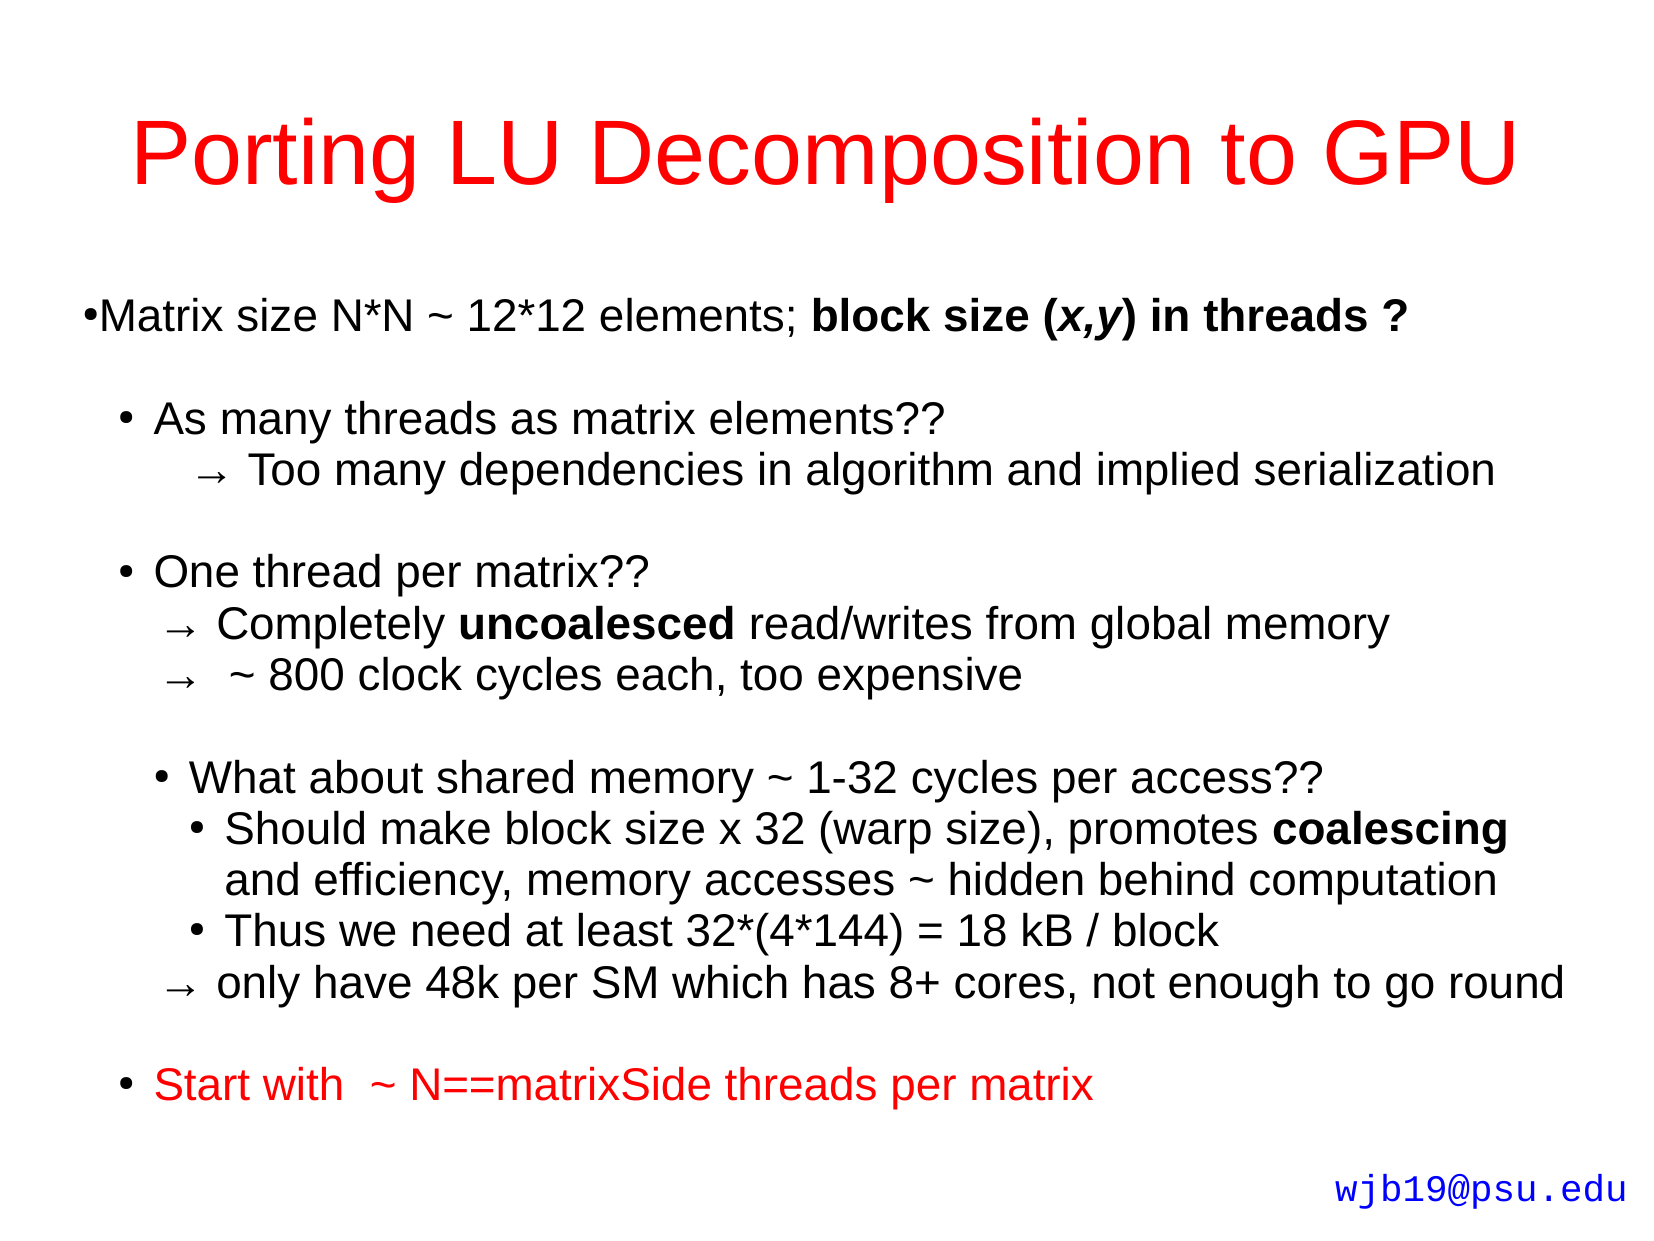

# Porting LU Decomposition to GPU
Matrix size N*N ~ 12*12 elements; block size (x,y) in threads ?
As many threads as matrix elements??
→ Too many dependencies in algorithm and implied serialization
One thread per matrix??
	→ Completely uncoalesced read/writes from global memory
	→ ~ 800 clock cycles each, too expensive
What about shared memory ~ 1-32 cycles per access??
Should make block size x 32 (warp size), promotes coalescing and efficiency, memory accesses ~ hidden behind computation
Thus we need at least 32*(4*144) = 18 kB / block
	→ only have 48k per SM which has 8+ cores, not enough to go round
Start with ~ N==matrixSide threads per matrix
wjb19@psu.edu